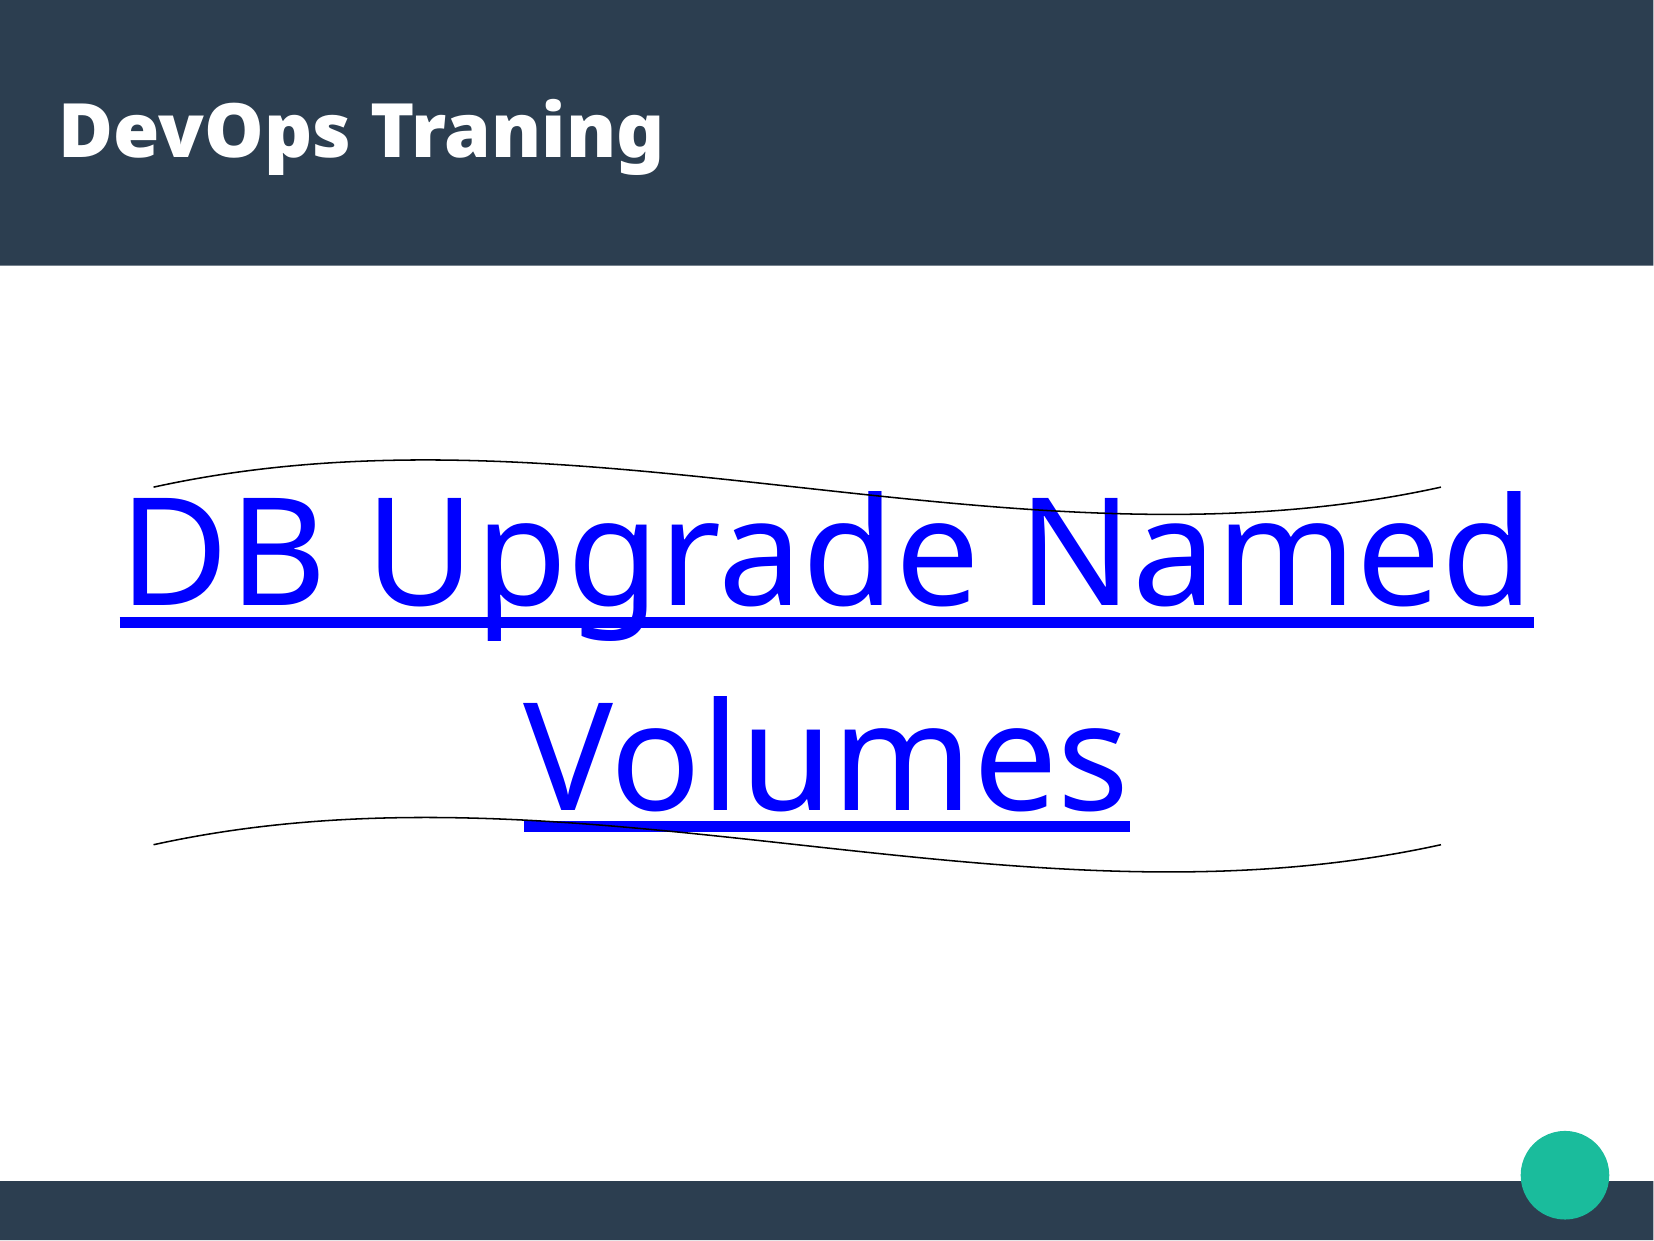

# DevOps Traning
DB Upgrade Named Volumes